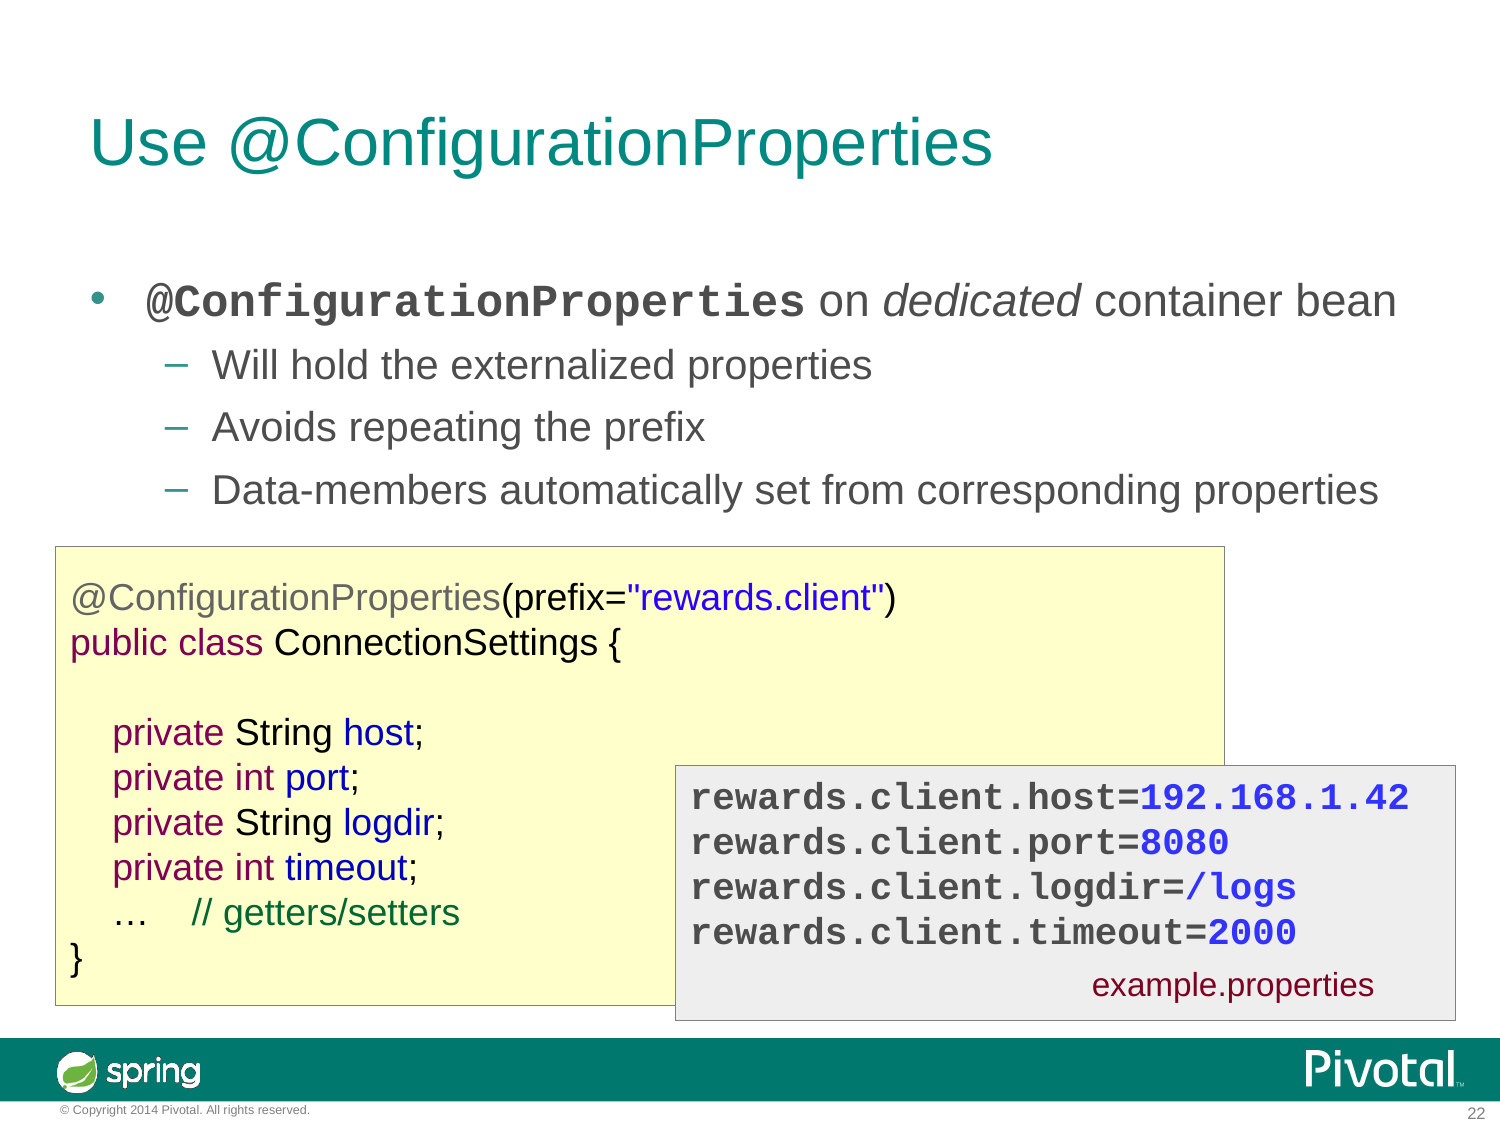

# Use @ConfigurationProperties
@ConfigurationProperties on dedicated container bean
Will hold the externalized properties
Avoids repeating the prefix
Data-members automatically set from corresponding properties
@ConfigurationProperties(prefix="rewards.client")
public class ConnectionSettings {
 private String host;
 private int port;
 private String logdir;
 private int timeout;
 … // getters/setters
}
rewards.client.host=192.168.1.42
rewards.client.port=8080
rewards.client.logdir=/logs
rewards.client.timeout=2000
example.properties